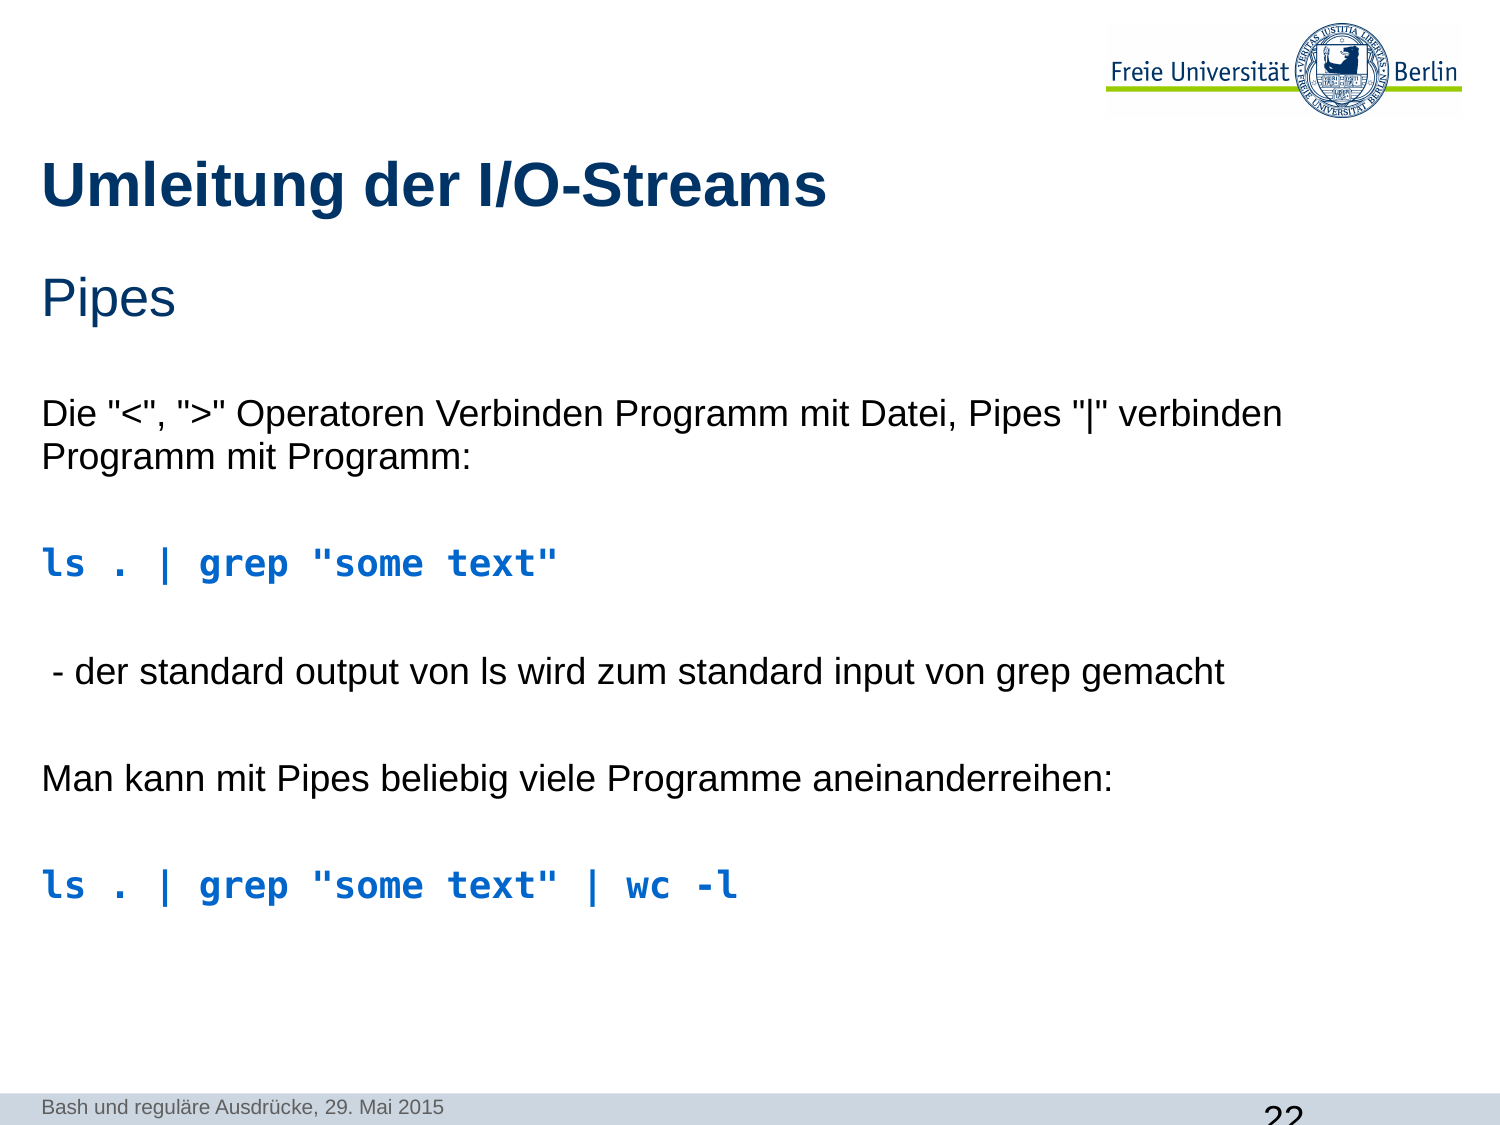

# Umleitung der I/O-Streams
Pipes
Die "<", ">" Operatoren Verbinden Programm mit Datei, Pipes "|" verbinden Programm mit Programm:
ls . | grep "some text"
 - der standard output von ls wird zum standard input von grep gemacht
Man kann mit Pipes beliebig viele Programme aneinanderreihen:
ls . | grep "some text" | wc -l